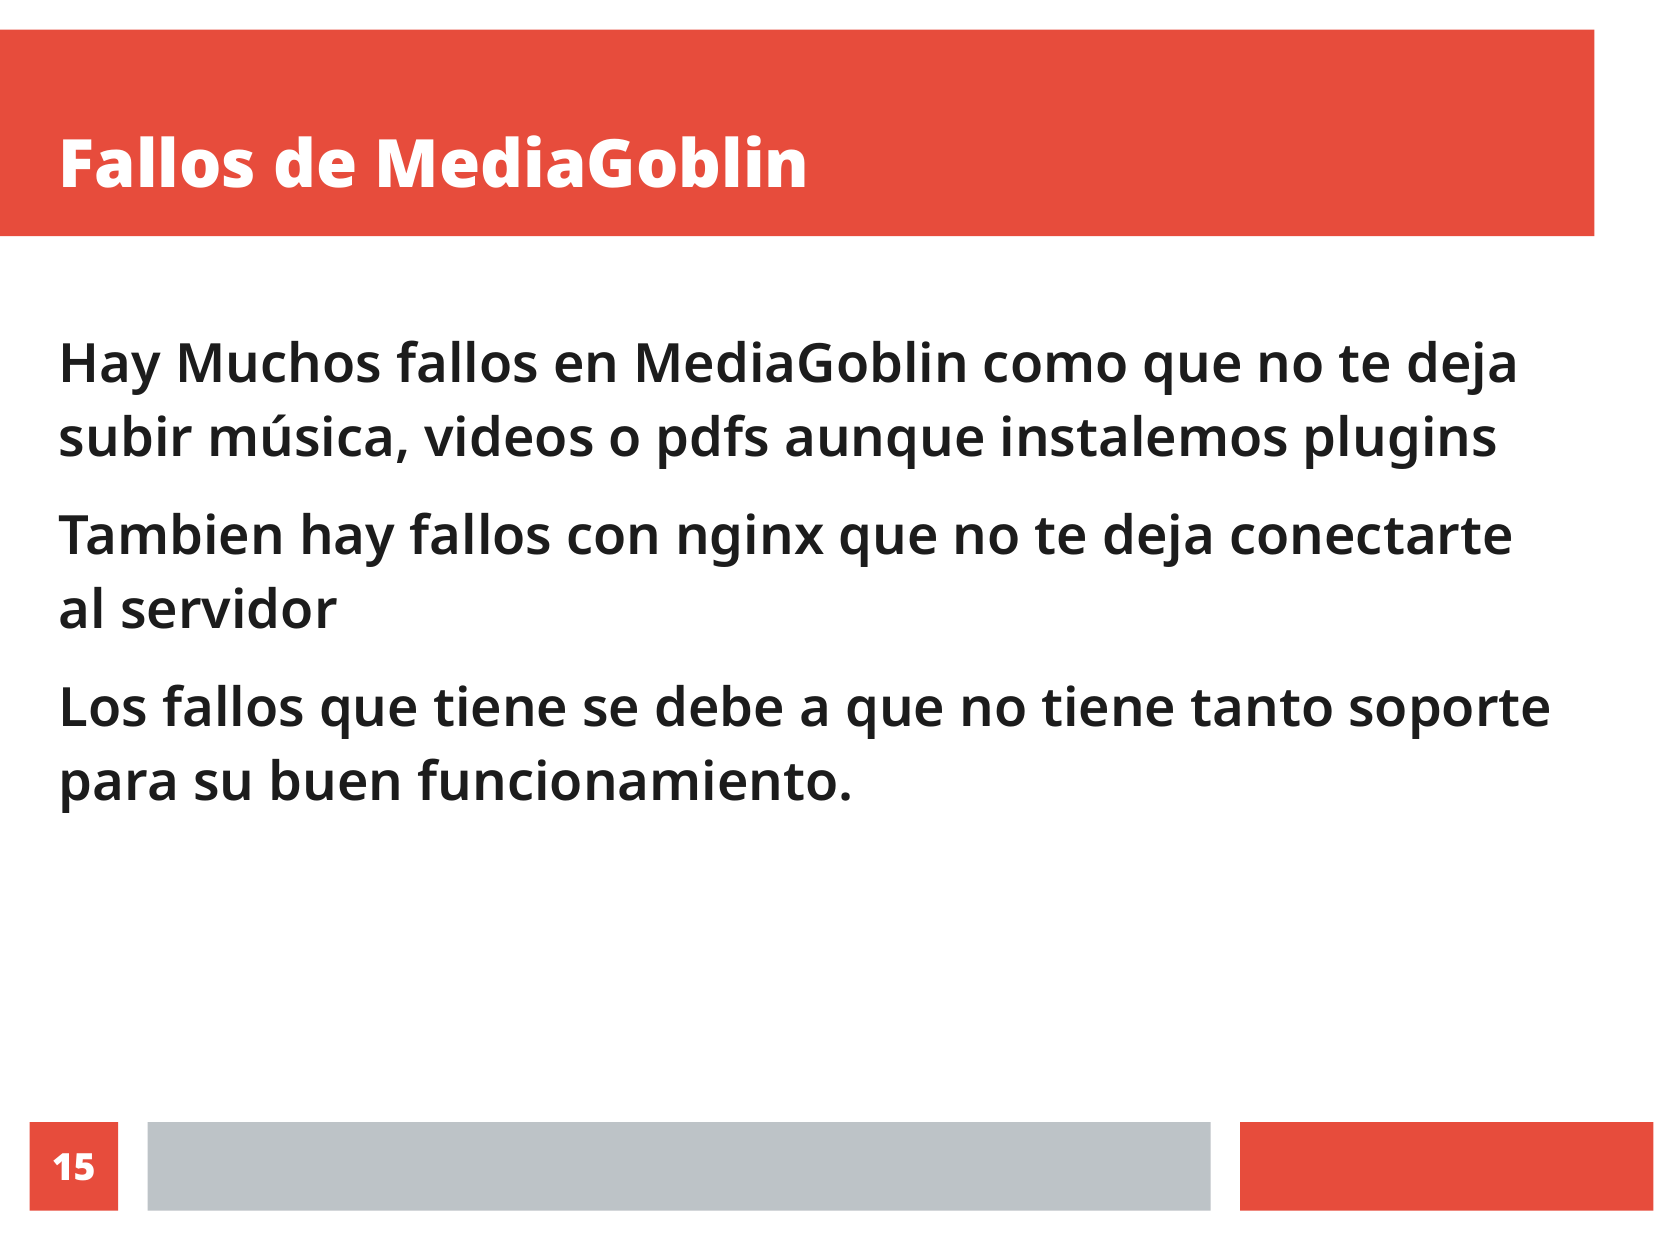

# Fallos de MediaGoblin
Hay Muchos fallos en MediaGoblin como que no te deja subir música, videos o pdfs aunque instalemos plugins
Tambien hay fallos con nginx que no te deja conectarte al servidor
Los fallos que tiene se debe a que no tiene tanto soporte para su buen funcionamiento.
15